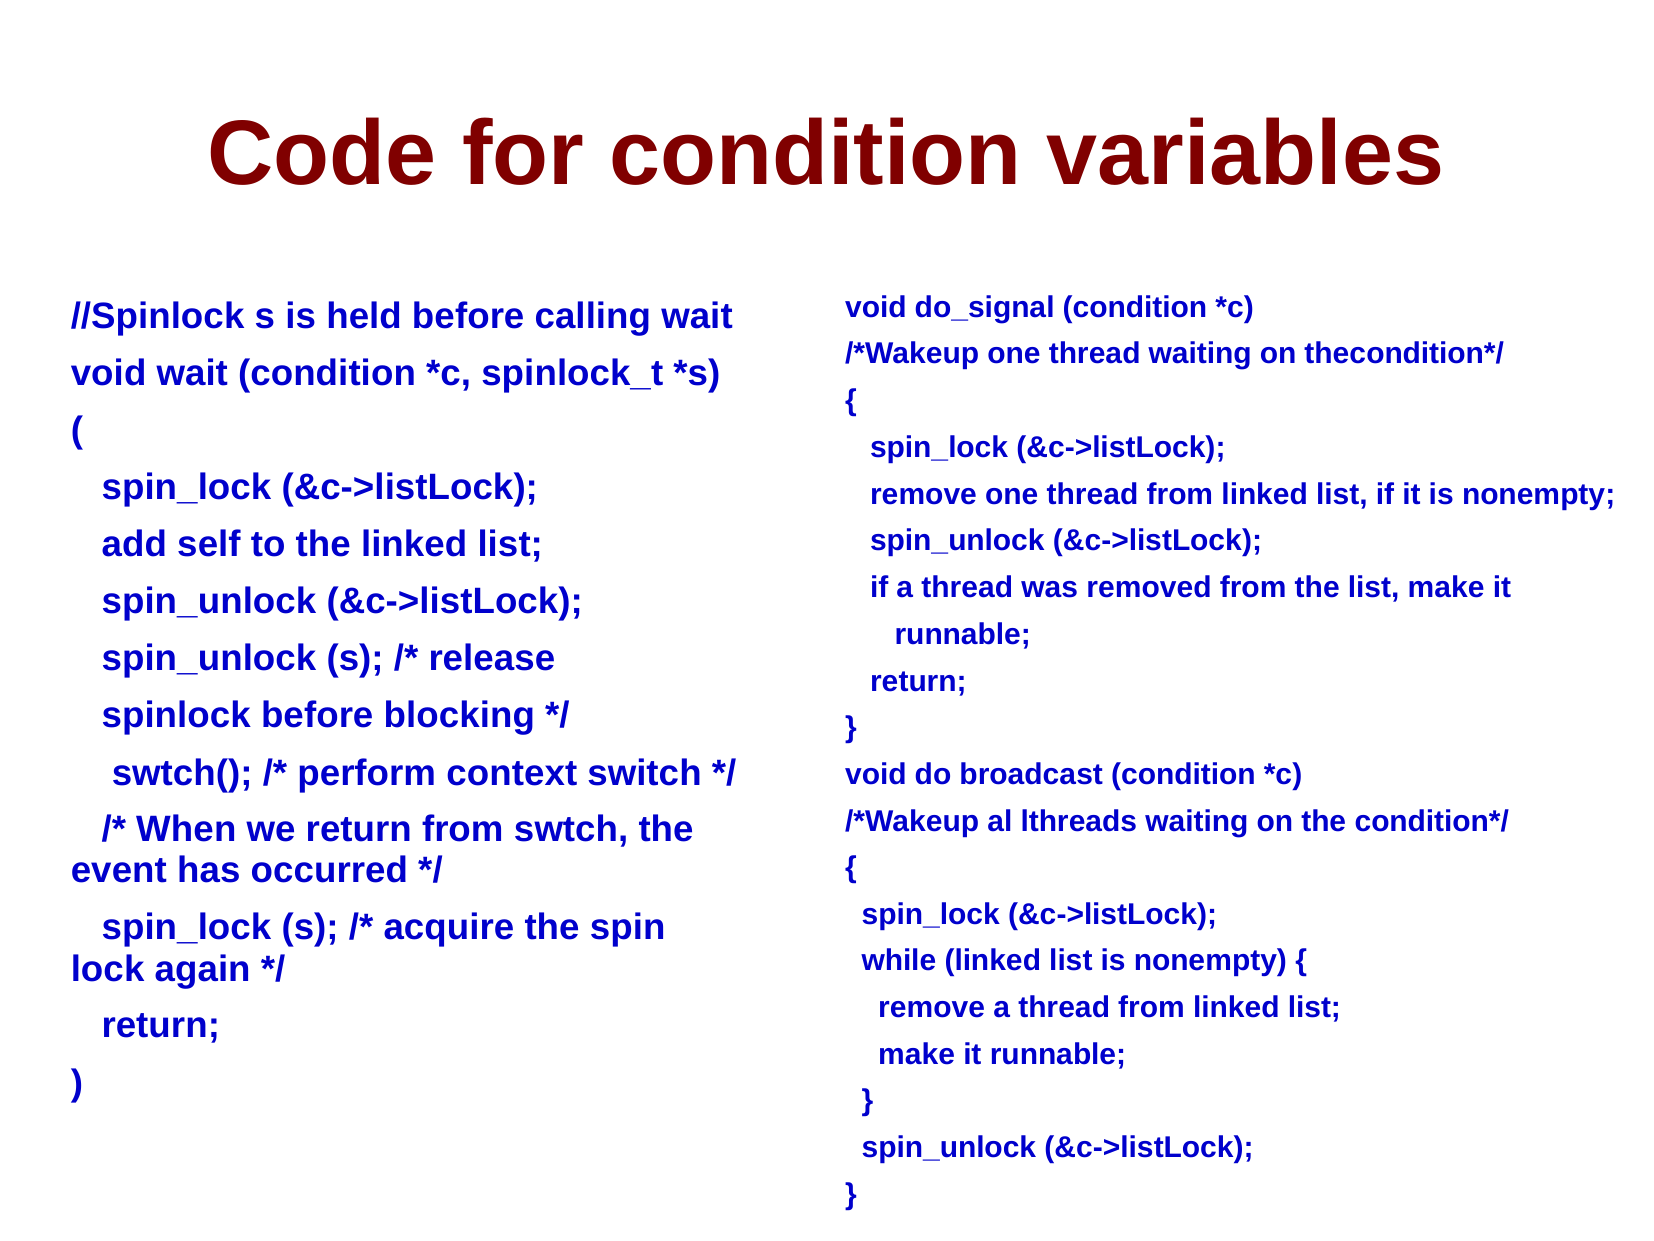

# Code for condition variables
void do_signal (condition *c)
/*Wakeup one thread waiting on thecondition*/
{
 spin_lock (&c->listLock);
 remove one thread from linked list, if it is nonempty;
 spin_unlock (&c->listLock);
 if a thread was removed from the list, make it
 runnable;
 return;
}
void do broadcast (condition *c)
/*Wakeup al lthreads waiting on the condition*/
{
 spin_lock (&c->listLock);
 while (linked list is nonempty) {
 remove a thread from linked list;
 make it runnable;
 }
 spin_unlock (&c->listLock);
}
//Spinlock s is held before calling wait
void wait (condition *c, spinlock_t *s)
(
 spin_lock (&c->listLock);
 add self to the linked list;
 spin_unlock (&c->listLock);
 spin_unlock (s); /* release
 spinlock before blocking */
 swtch(); /* perform context switch */
 /* When we return from swtch, the event has occurred */
 spin_lock (s); /* acquire the spin lock again */
 return;
)